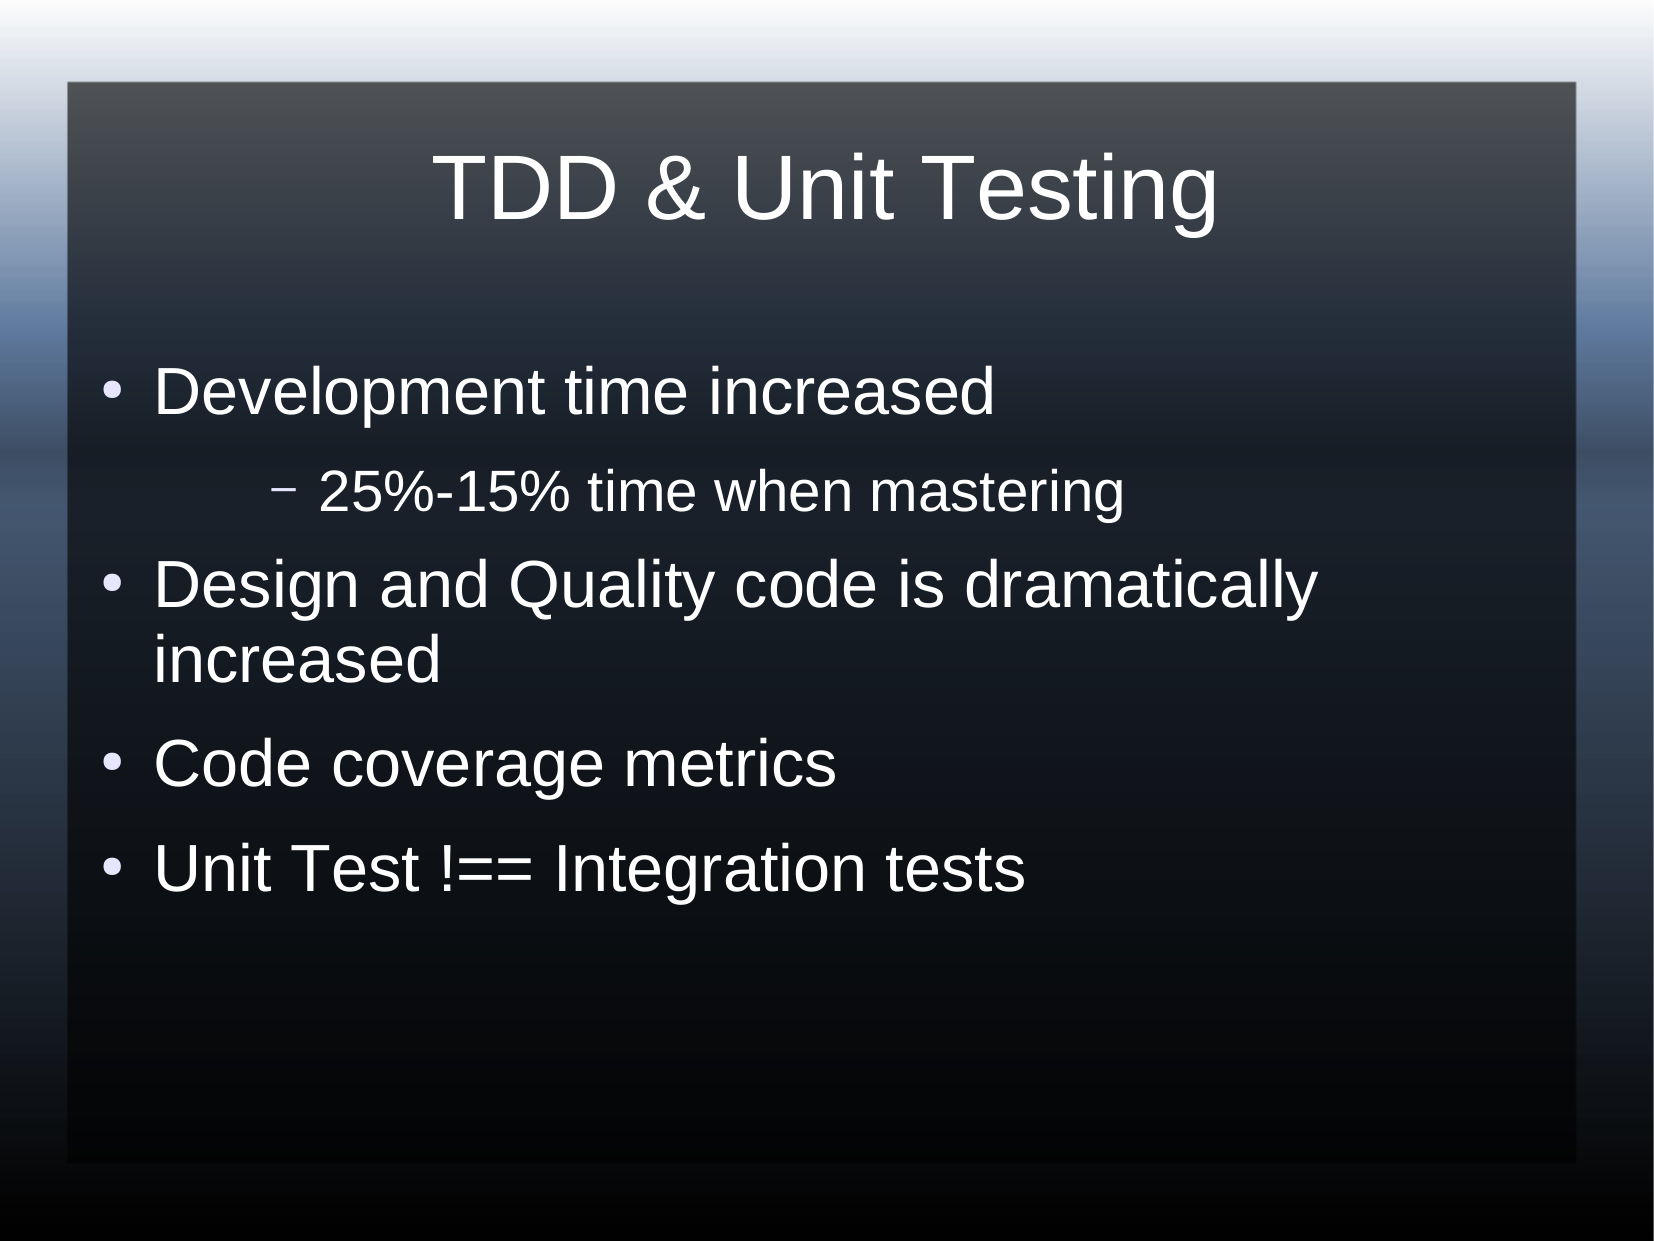

# TDD & Unit Testing
Development time increased
25%-15% time when mastering
Design and Quality code is dramatically increased
Code coverage metrics
Unit Test !== Integration tests